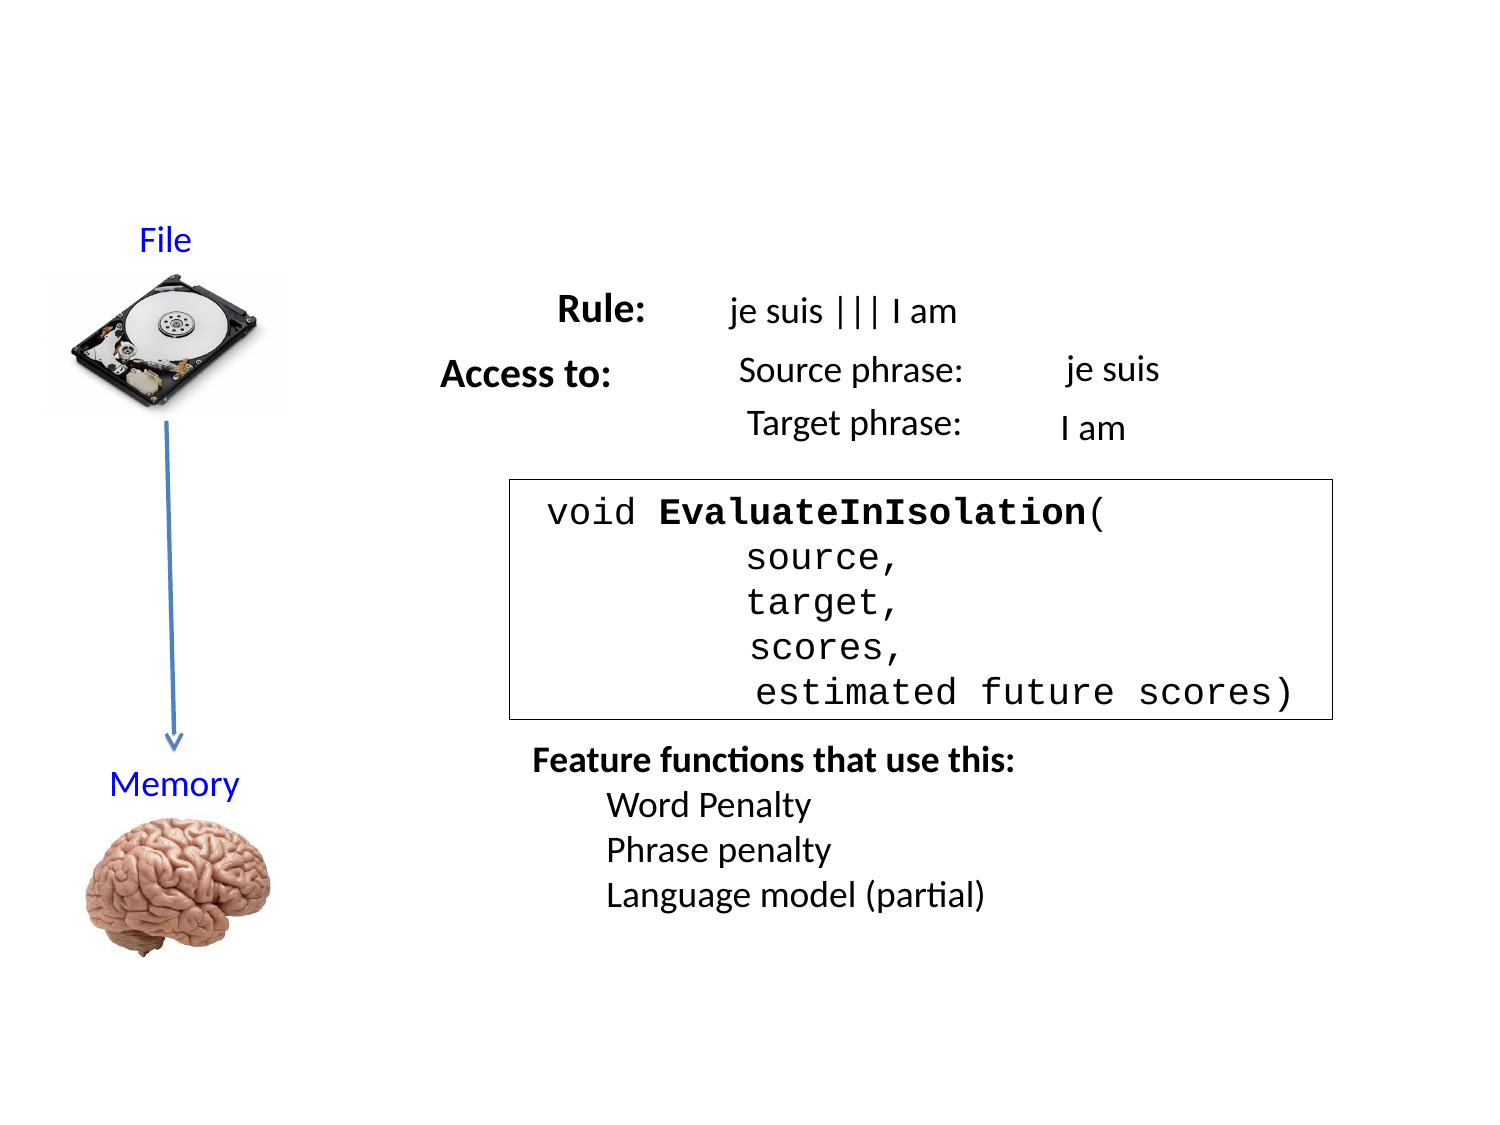

File
Rule:
je suis ||| I am
je suis
Access to:
Source phrase:
Target phrase:
I am
 void EvaluateInIsolation(
			source,
 	 	target,
 scores,
	 estimated future scores)
Feature functions that use this:
	Word Penalty
	Phrase penalty
	Language model (partial)
Memory